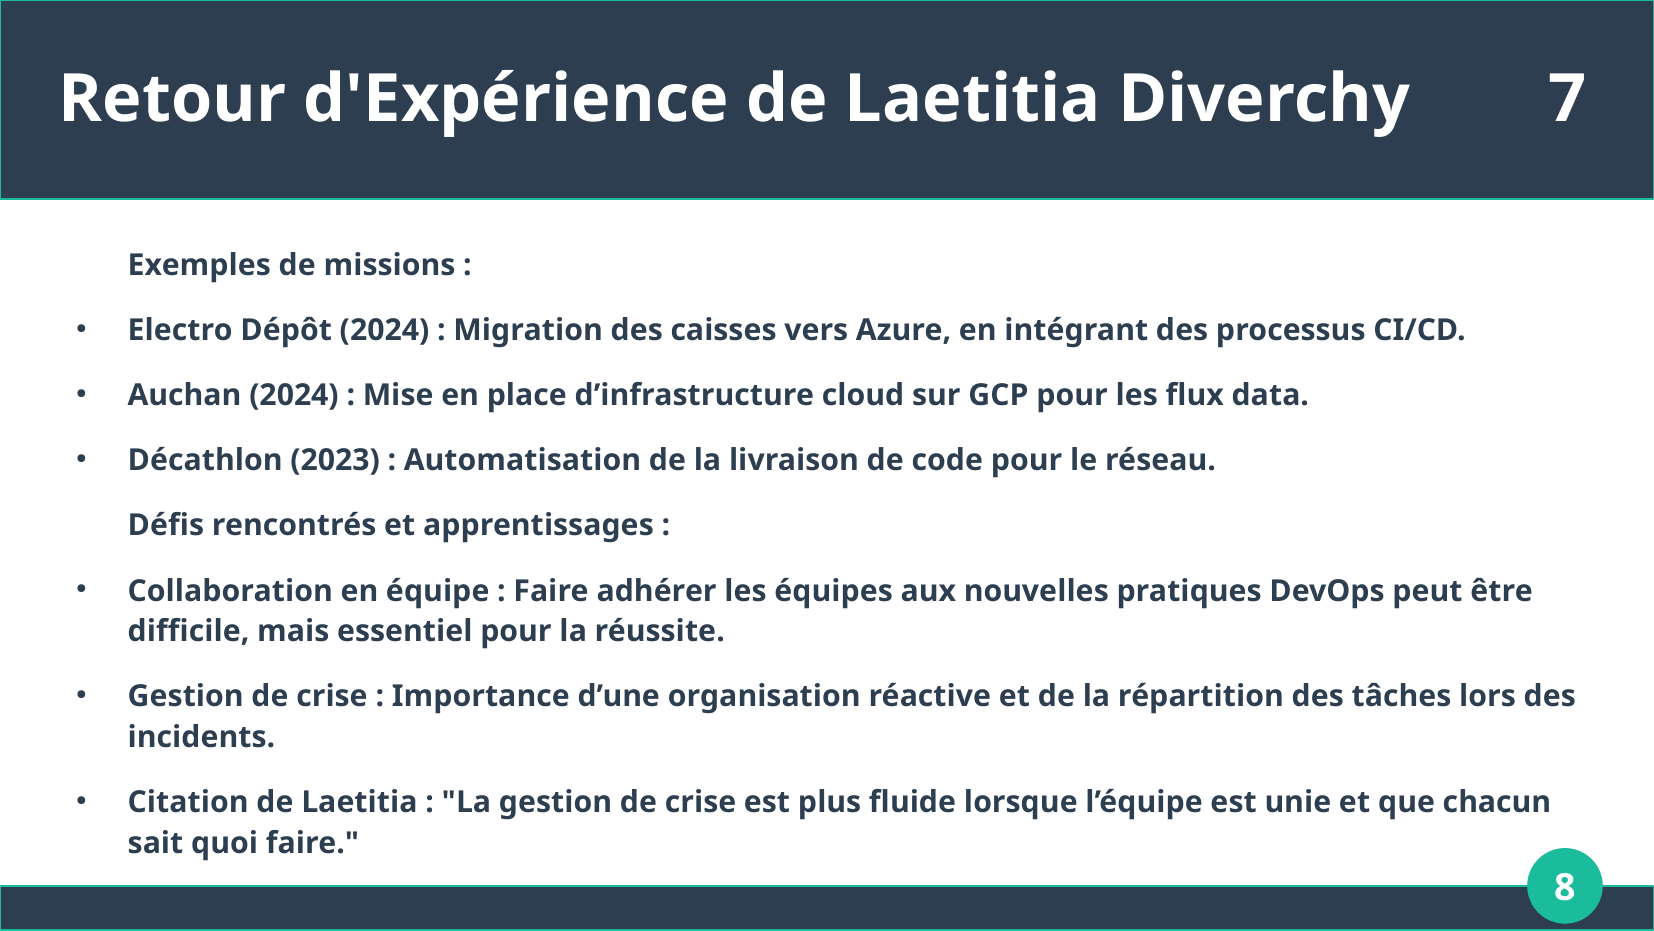

# Retour d'Expérience de Laetitia Diverchy 7
Exemples de missions :
Electro Dépôt (2024) : Migration des caisses vers Azure, en intégrant des processus CI/CD.
Auchan (2024) : Mise en place d’infrastructure cloud sur GCP pour les flux data.
Décathlon (2023) : Automatisation de la livraison de code pour le réseau.
Défis rencontrés et apprentissages :
Collaboration en équipe : Faire adhérer les équipes aux nouvelles pratiques DevOps peut être difficile, mais essentiel pour la réussite.
Gestion de crise : Importance d’une organisation réactive et de la répartition des tâches lors des incidents.
Citation de Laetitia : "La gestion de crise est plus fluide lorsque l’équipe est unie et que chacun sait quoi faire."
8